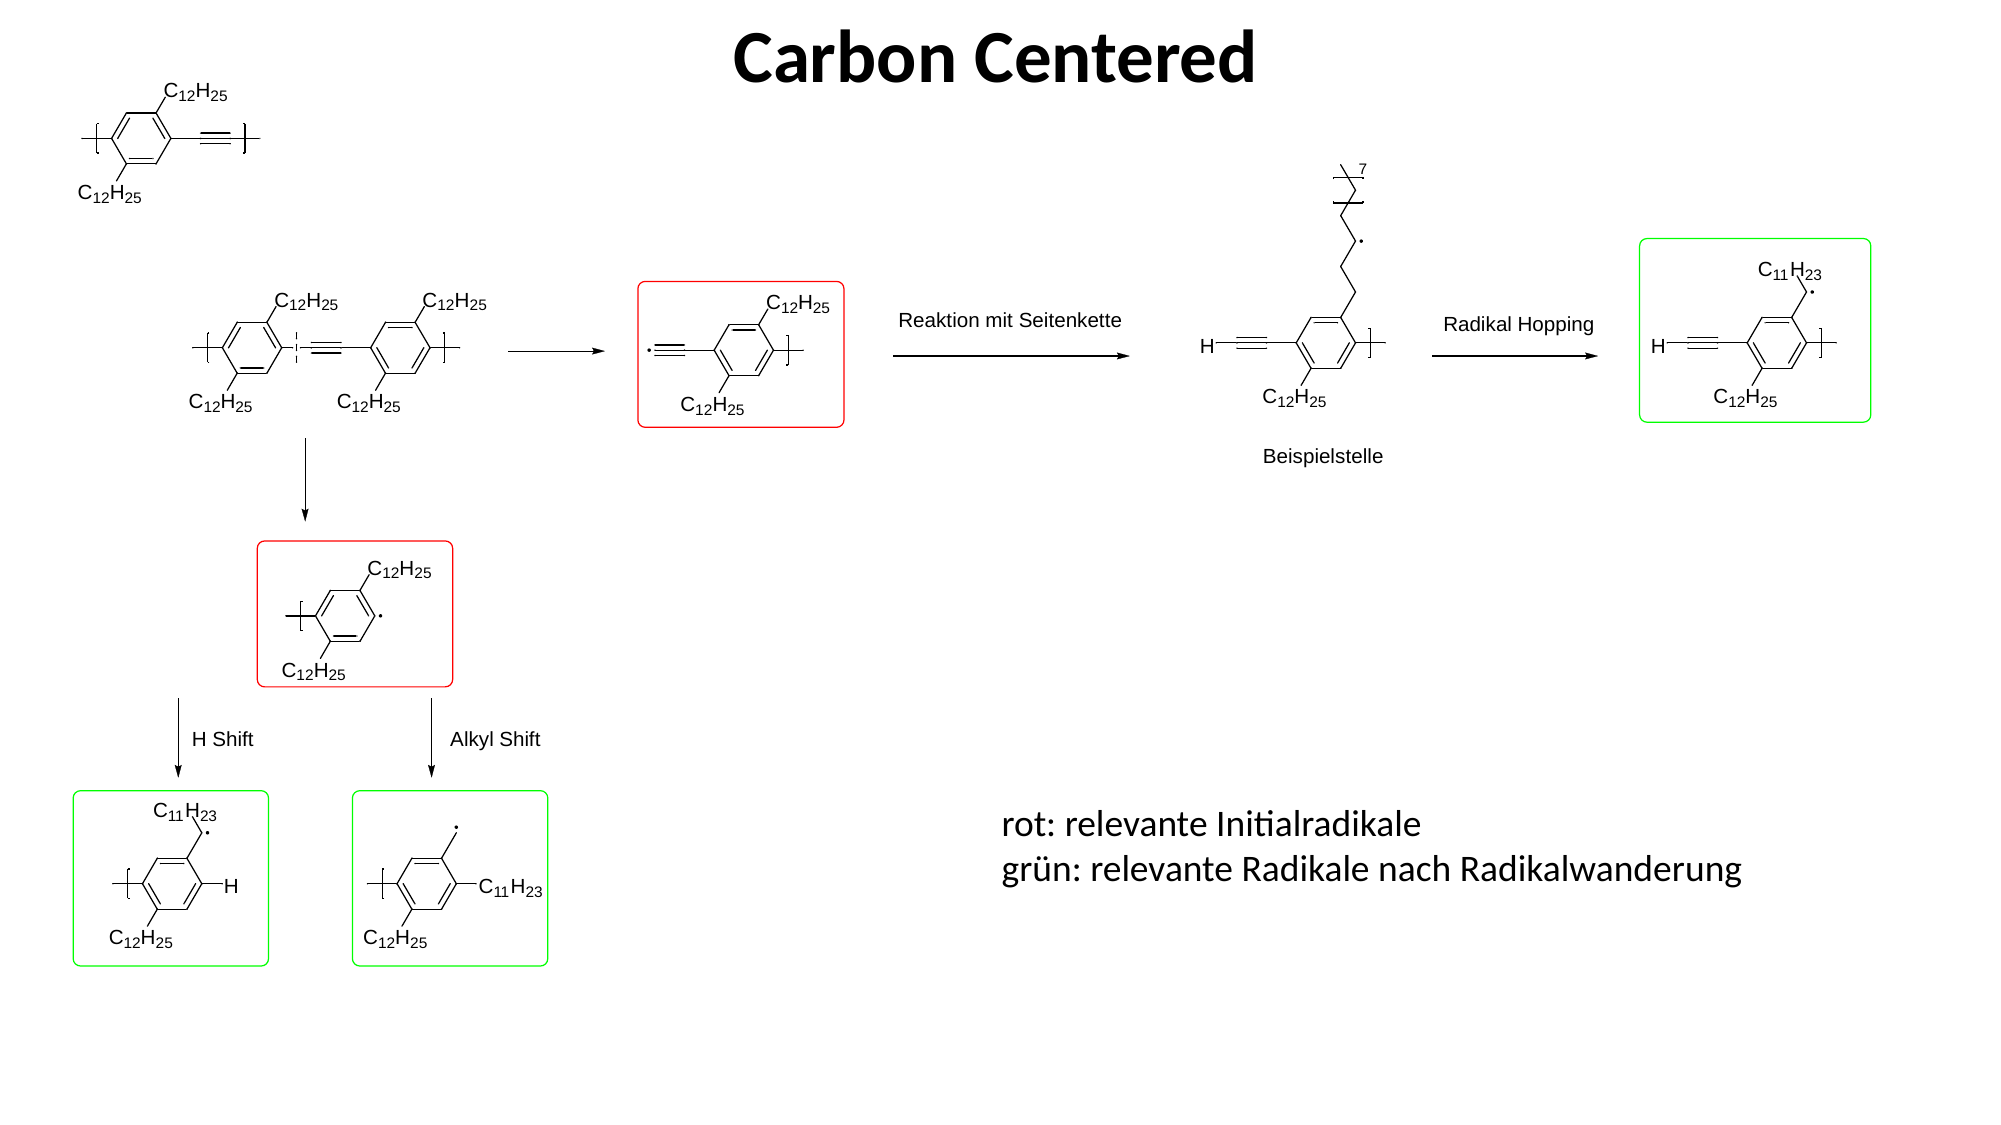

Carbon Centered
rot: relevante Initialradikale
grün: relevante Radikale nach Radikalwanderung